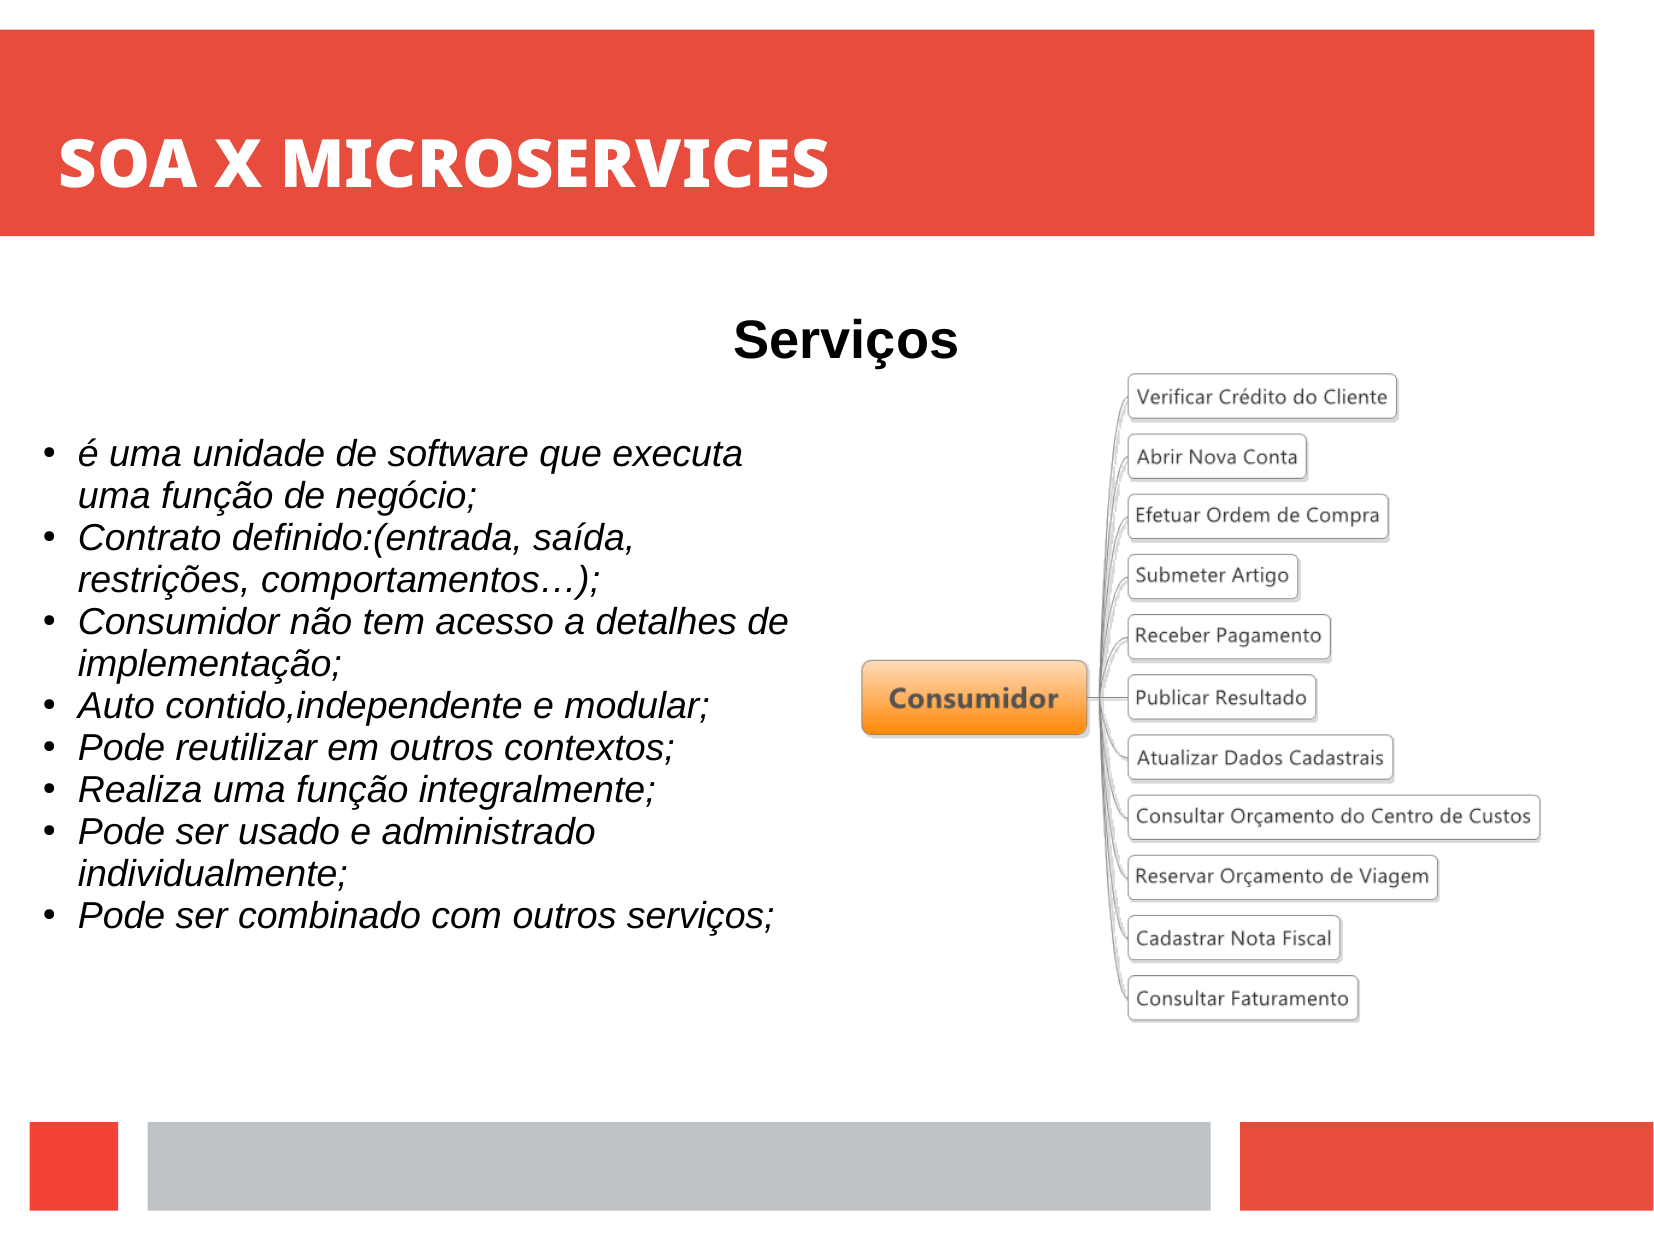

# SOA X MICROSERVICES
Serviços
é uma unidade de software que executa uma função de negócio;
Contrato definido:(entrada, saída, restrições, comportamentos…);
Consumidor não tem acesso a detalhes de implementação;
Auto contido,independente e modular;
Pode reutilizar em outros contextos;
Realiza uma função integralmente;
Pode ser usado e administrado individualmente;
Pode ser combinado com outros serviços;